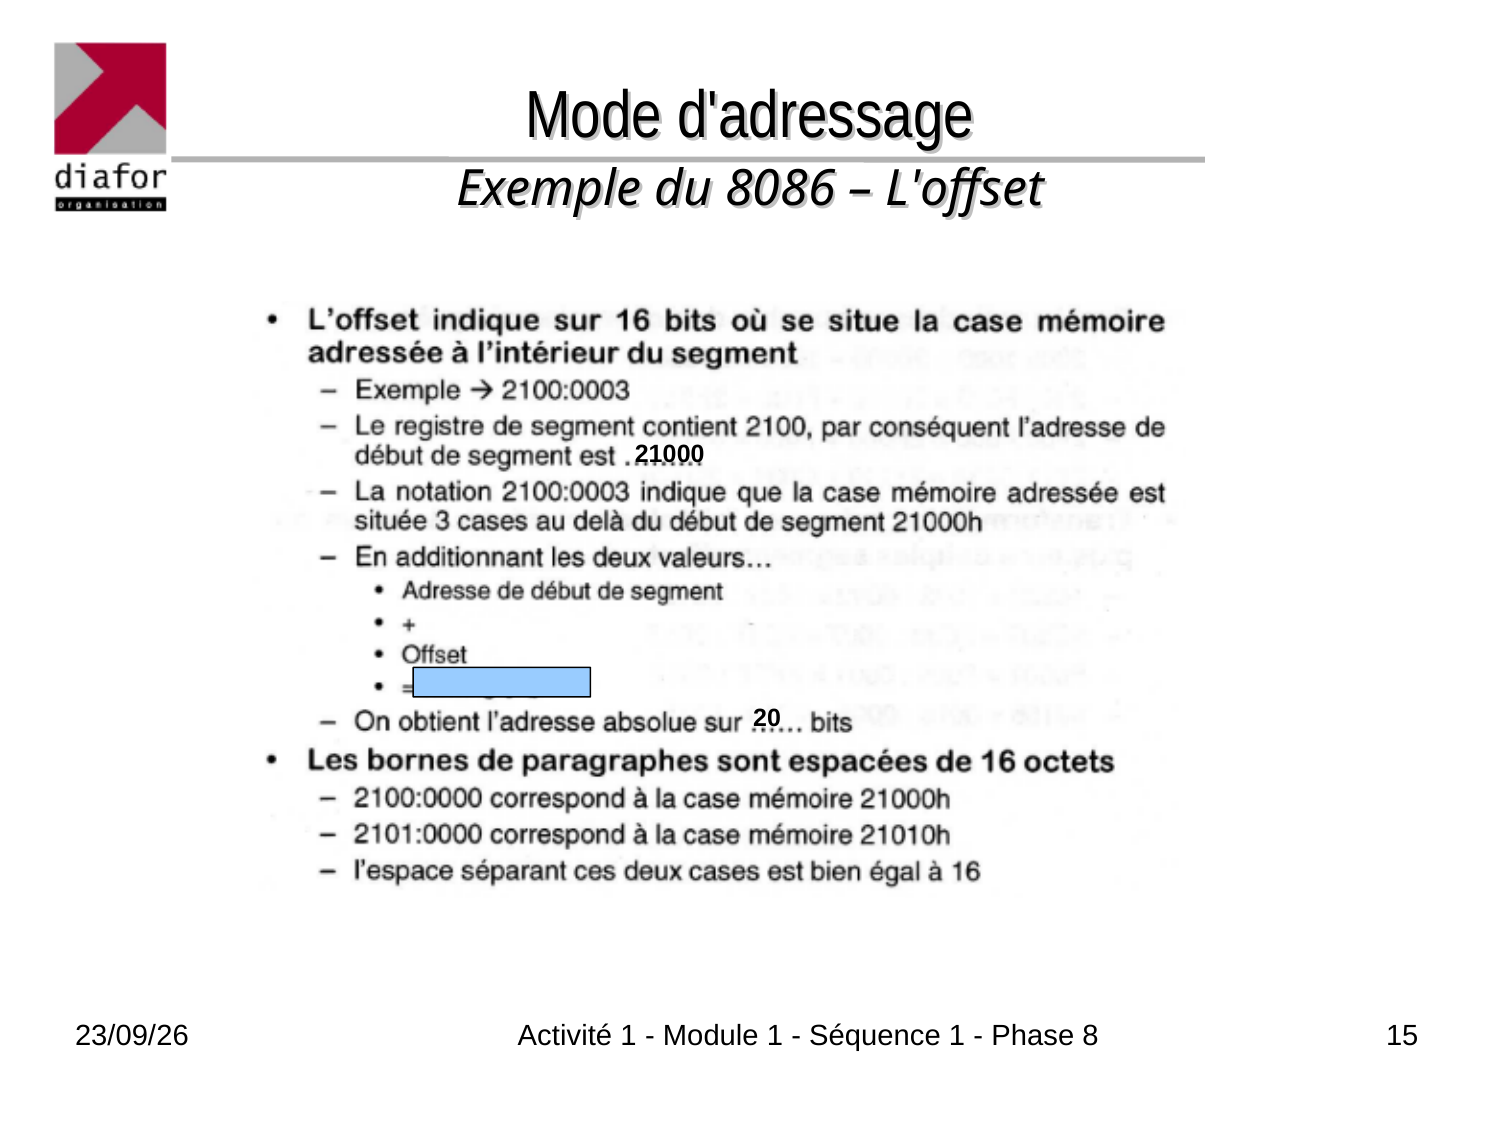

# Mode d'adressage Exemple du 8086 – L'offset
21000
20
Activité 1 - Module 1 - Séquence 1 - Phase 8
15